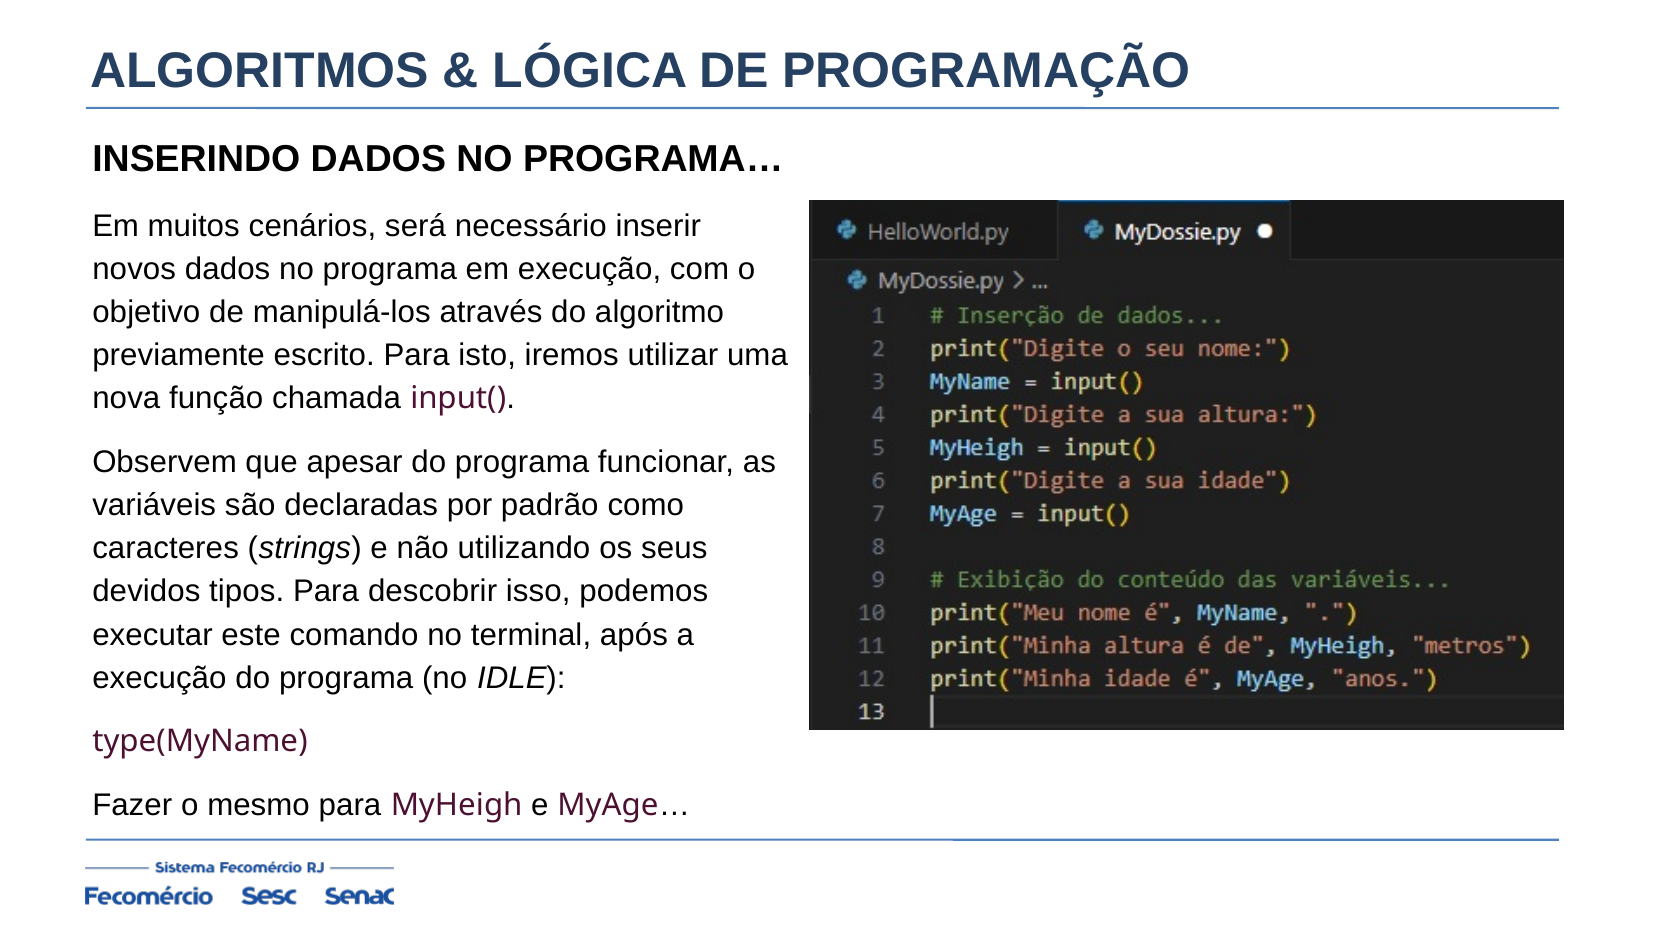

ALGORITMOS & LÓGICA DE PROGRAMAÇÃO
INSERINDO DADOS NO PROGRAMA…
Em muitos cenários, será necessário inserir novos dados no programa em execução, com o objetivo de manipulá-los através do algoritmo previamente escrito. Para isto, iremos utilizar uma nova função chamada input().
Observem que apesar do programa funcionar, as variáveis são declaradas por padrão como caracteres (strings) e não utilizando os seus devidos tipos. Para descobrir isso, podemos executar este comando no terminal, após a execução do programa (no IDLE):
type(MyName)
Fazer o mesmo para MyHeigh e MyAge…